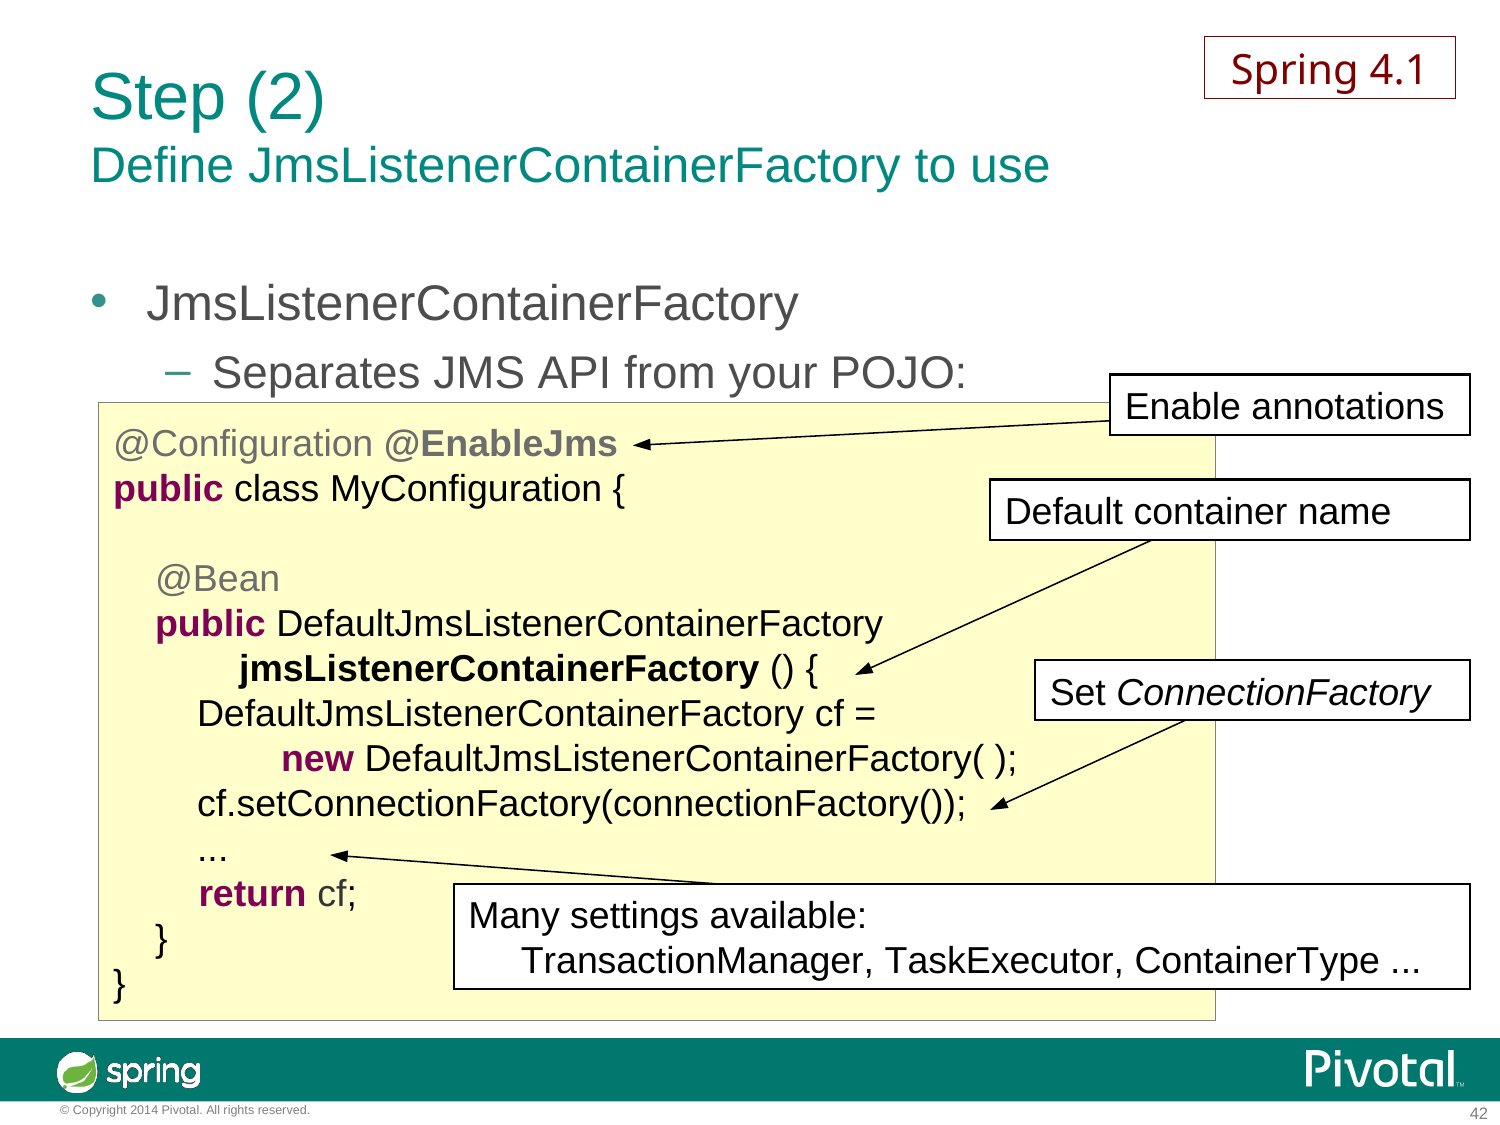

Spring 4.1
# Step (2) Define JmsListenerContainerFactory to use
JmsListenerContainerFactory
Separates JMS API from your POJO:
Enable annotations
@Configuration @EnableJms
public class MyConfiguration {
 @Bean
    public DefaultJmsListenerContainerFactory
 jmsListenerContainerFactory () {
 DefaultJmsListenerContainerFactory cf =
 new DefaultJmsListenerContainerFactory( );
 cf.setConnectionFactory(connectionFactory());
 ...
	 return cf;
    }
}
Default container name
Set ConnectionFactory
Many settings available:
 TransactionManager, TaskExecutor, ContainerType ...